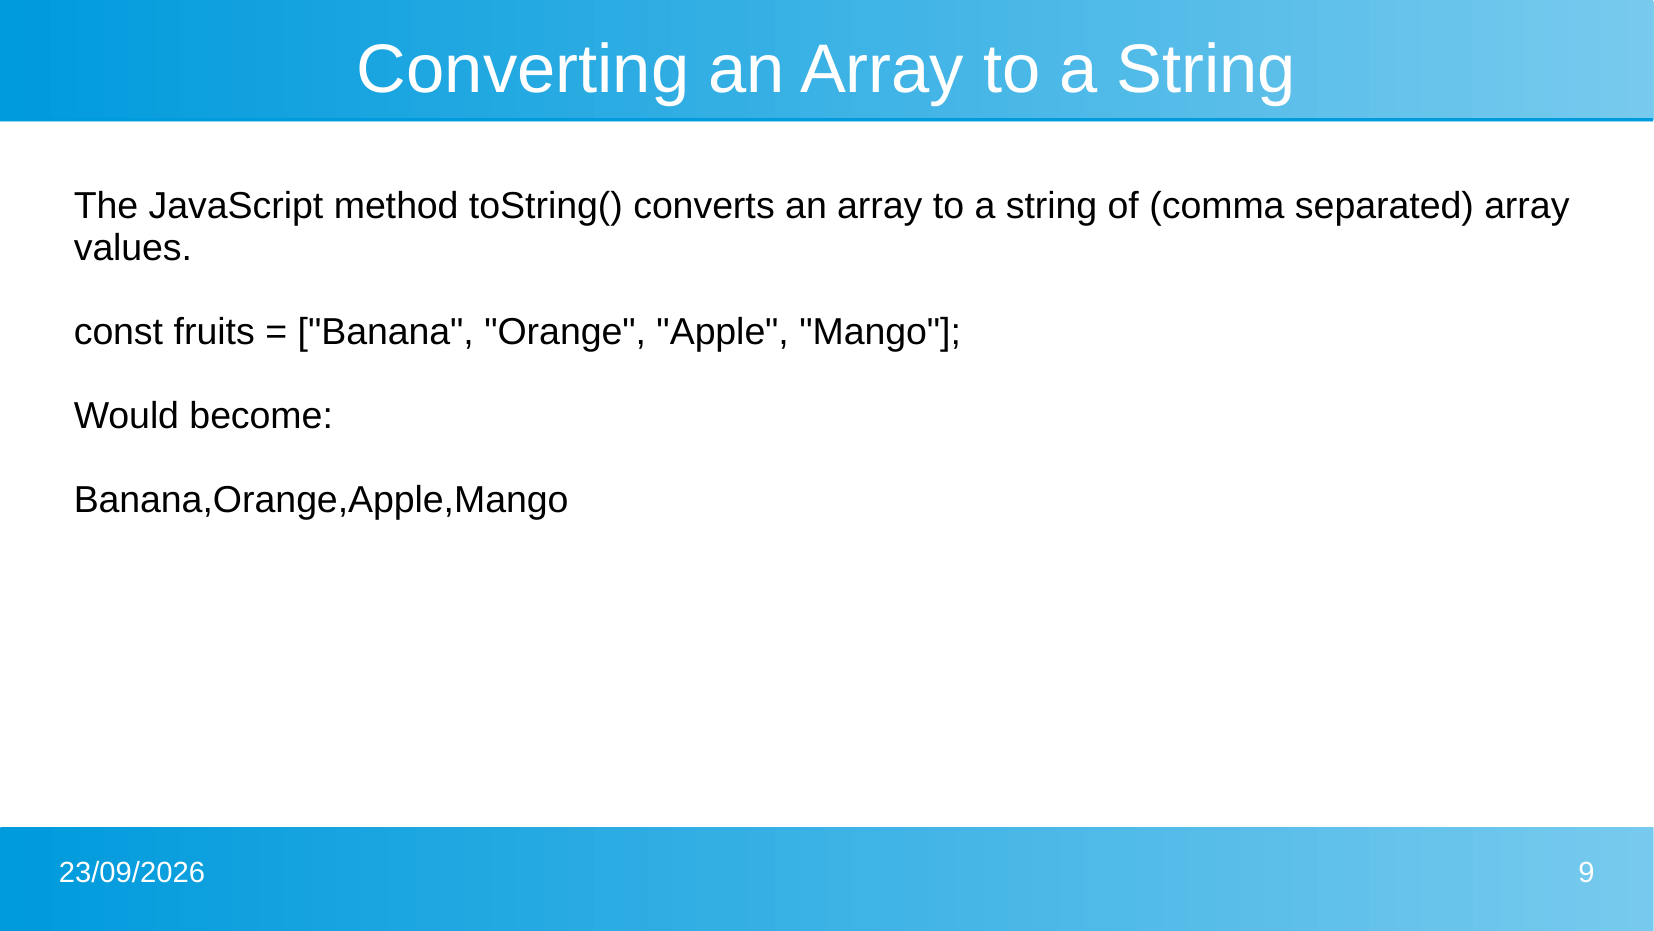

# Converting an Array to a String
The JavaScript method toString() converts an array to a string of (comma separated) array values.
const fruits = ["Banana", "Orange", "Apple", "Mango"];
Would become:
Banana,Orange,Apple,Mango
9